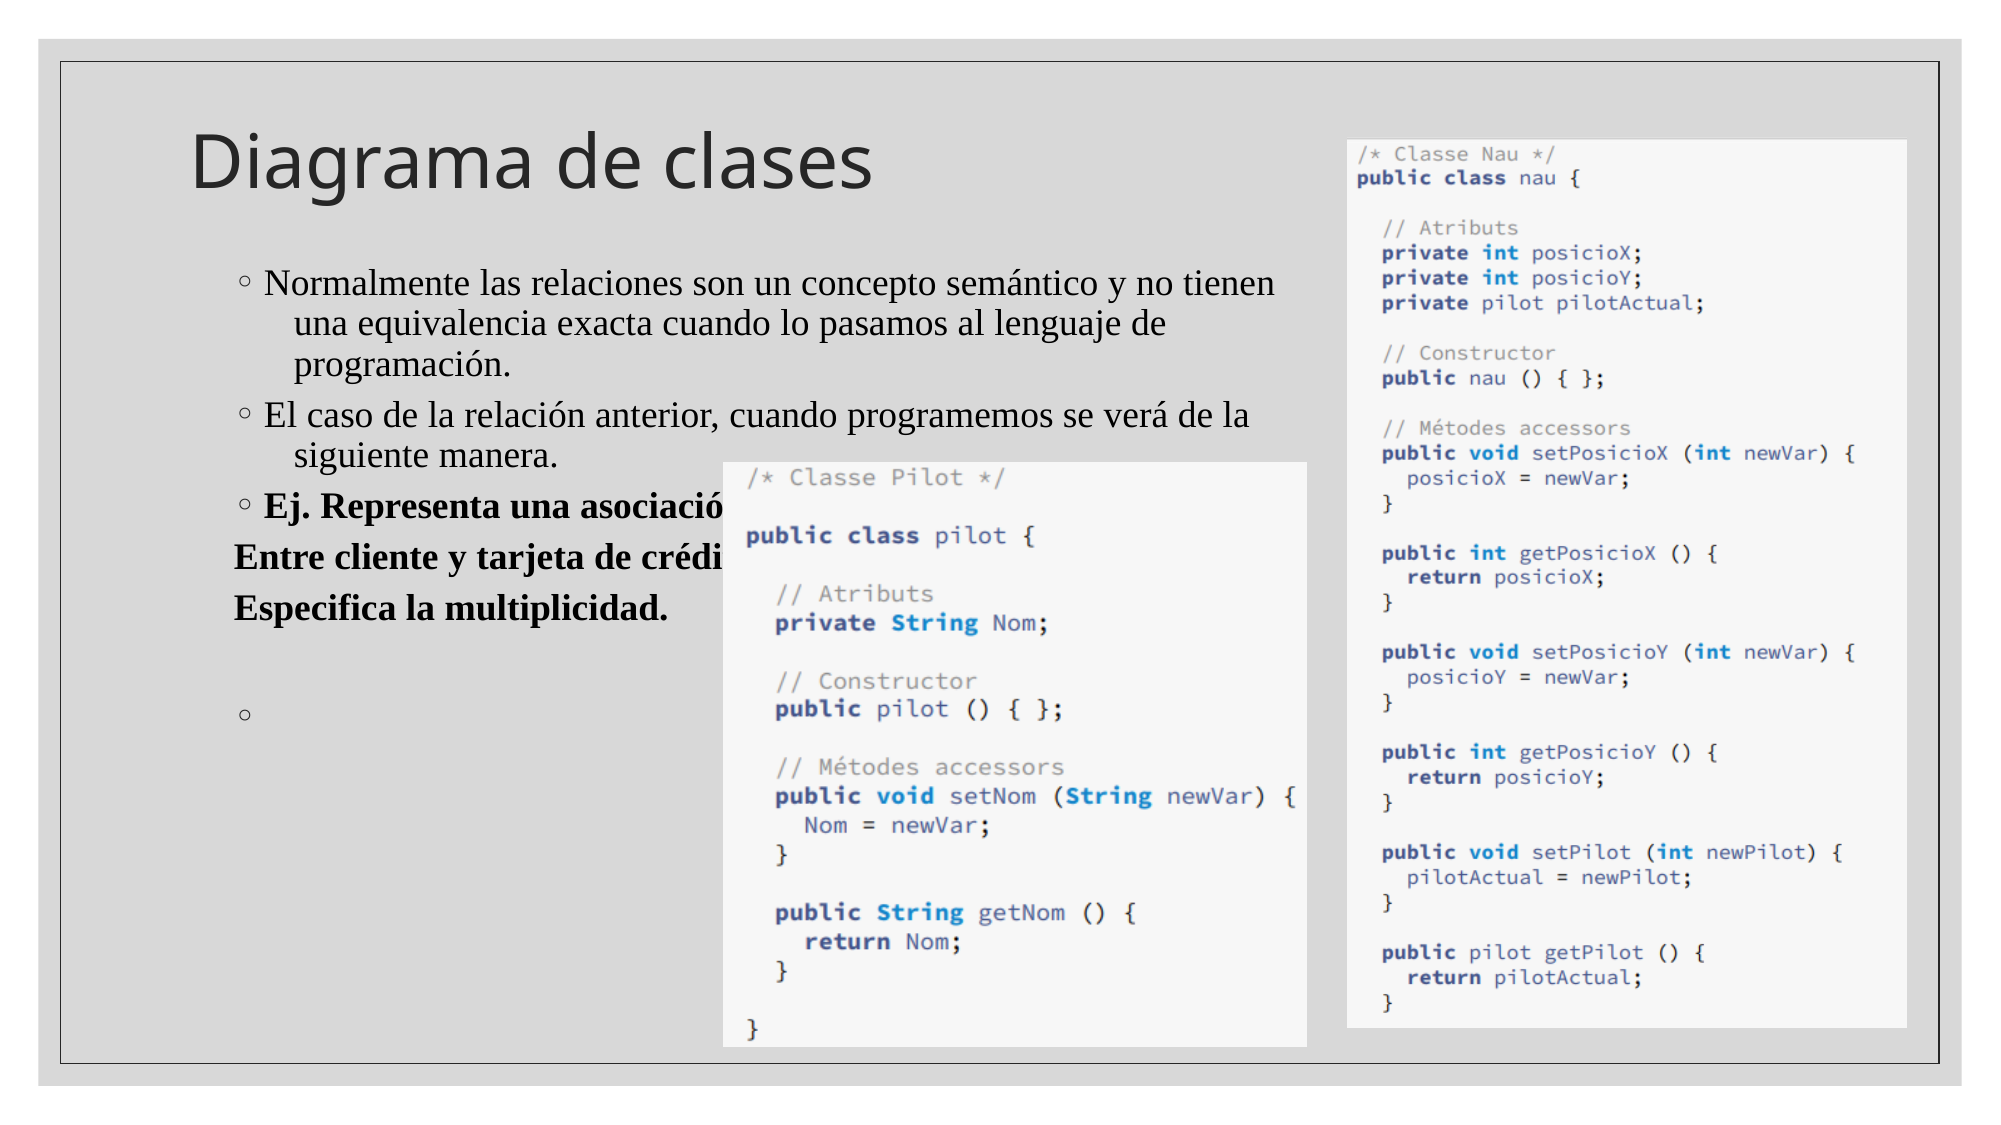

# Diagrama de clases
Normalmente las relaciones son un concepto semántico y no tienen una equivalencia exacta cuando lo pasamos al lenguaje de programación.
El caso de la relación anterior, cuando programemos se verá de la siguiente manera.
Ej. Representa una asociación
Entre cliente y tarjeta de crédito.
Especifica la multiplicidad.